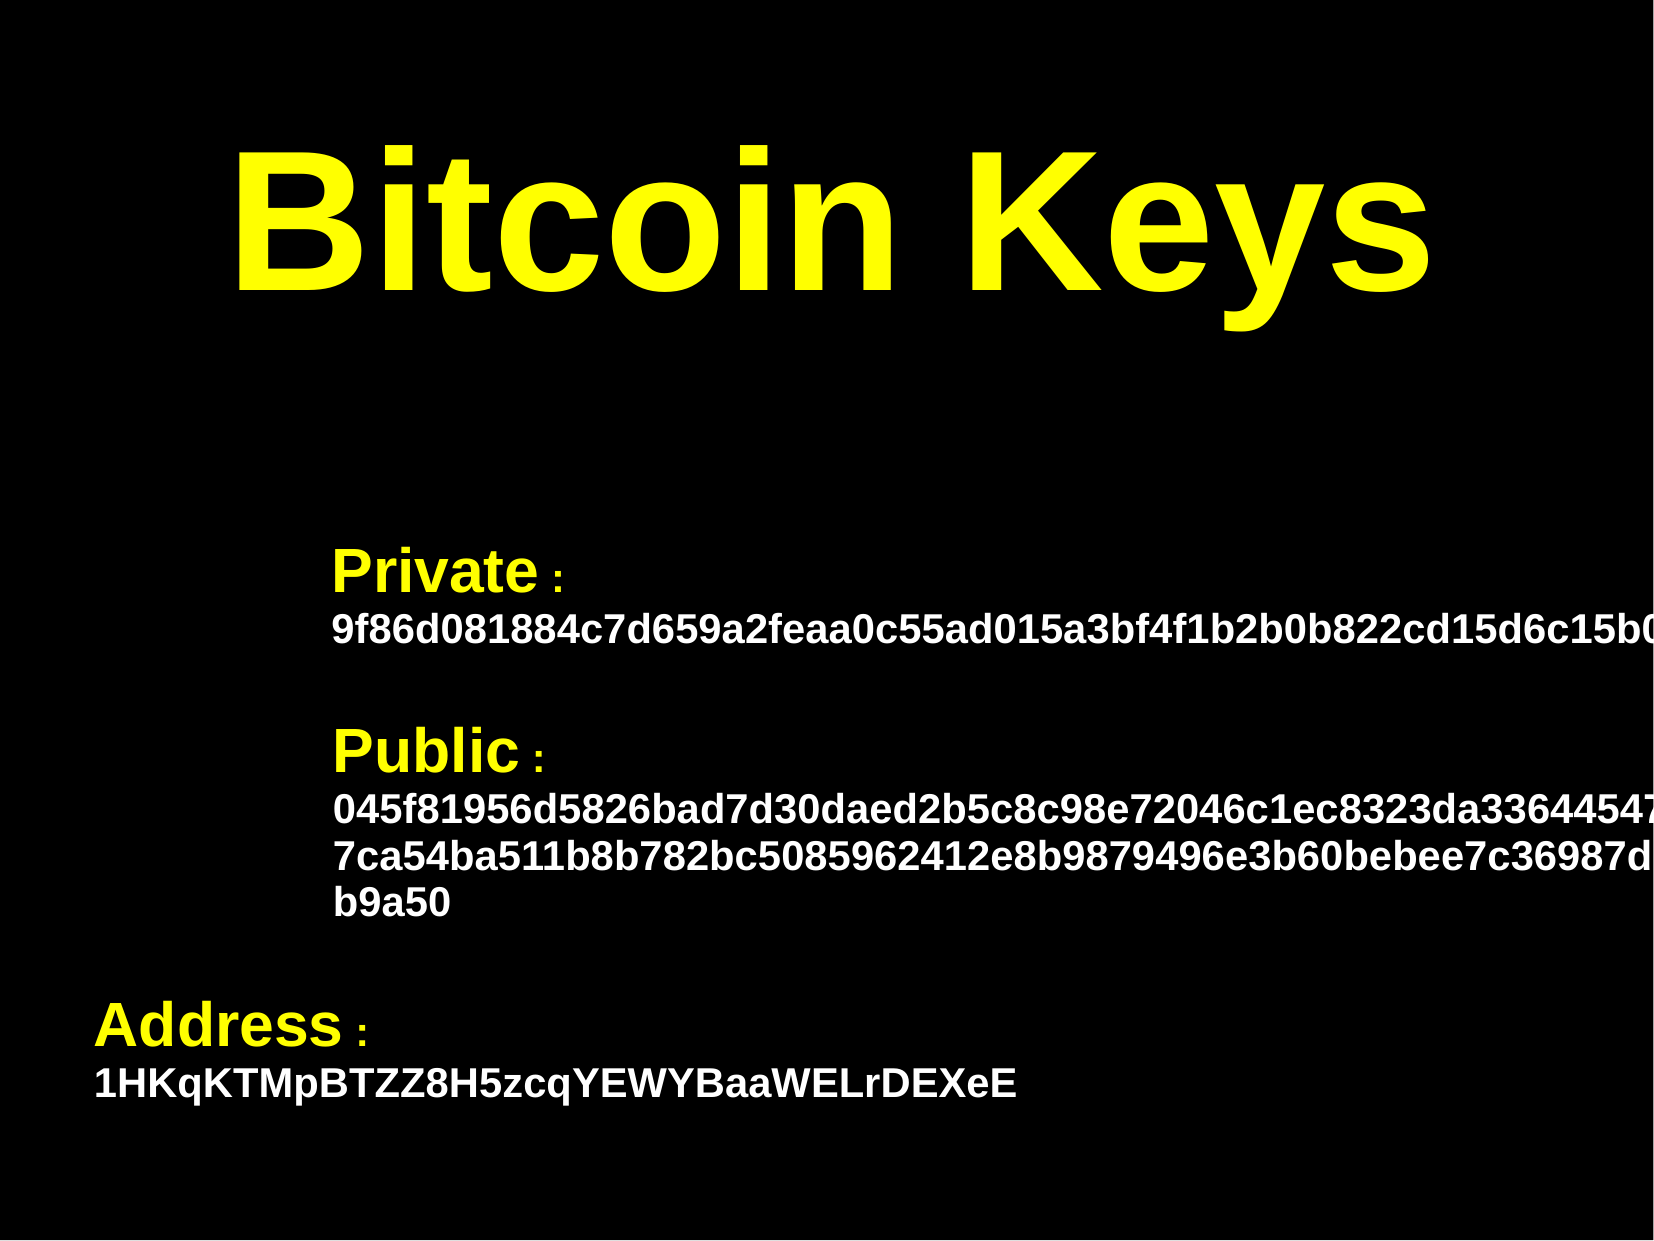

Bitcoin Keys
Private :
9f86d081884c7d659a2feaa0c55ad015a3bf4f1b2b0b822cd15d6c15b0f00a08
Public :
045f81956d5826bad7d30daed2b5c8c98e72046c1ec8323da336445476183fb
7ca54ba511b8b782bc5085962412e8b9879496e3b60bebee7c36987d1d5848
b9a50
Address :
1HKqKTMpBTZZ8H5zcqYEWYBaaWELrDEXeE